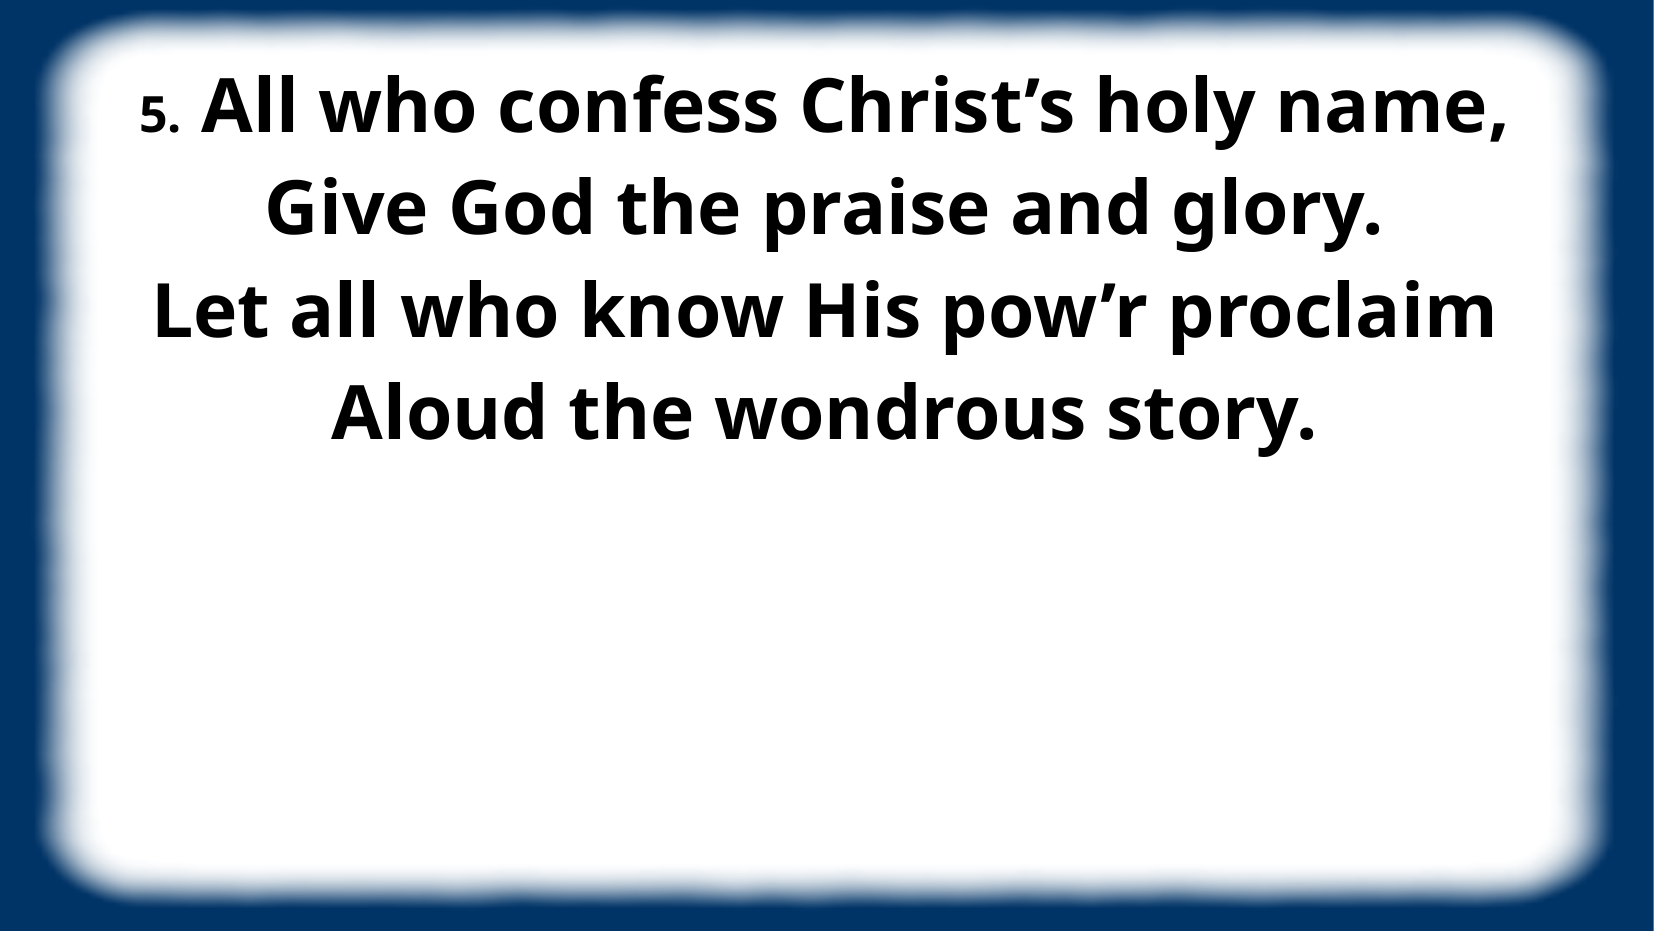

5. All who confess Christ’s holy name,
Give God the praise and glory.
Let all who know His pow’r proclaim
Aloud the wondrous story.